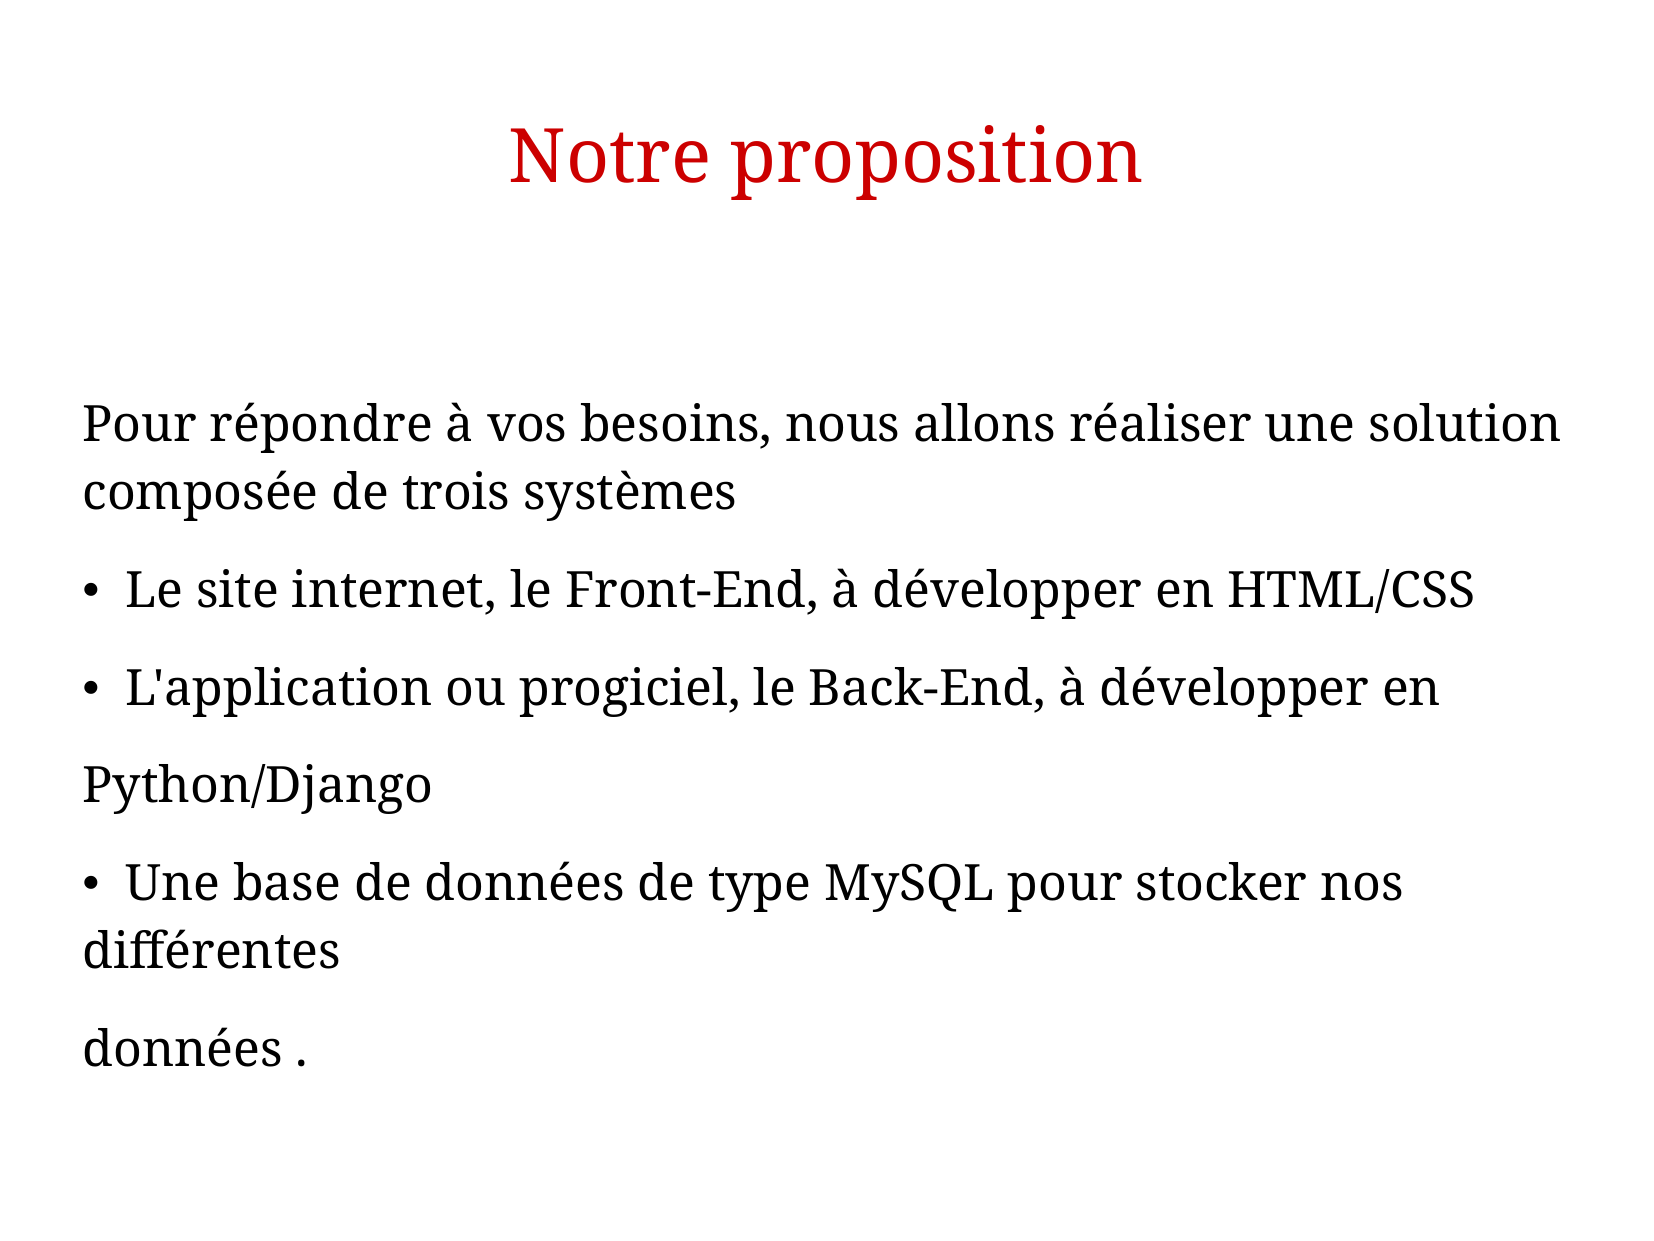

# Notre proposition
Pour répondre à vos besoins, nous allons réaliser une solution composée de trois systèmes
• Le site internet, le Front-End, à développer en HTML/CSS
• L'application ou progiciel, le Back-End, à développer en
Python/Django
• Une base de données de type MySQL pour stocker nos différentes
données .